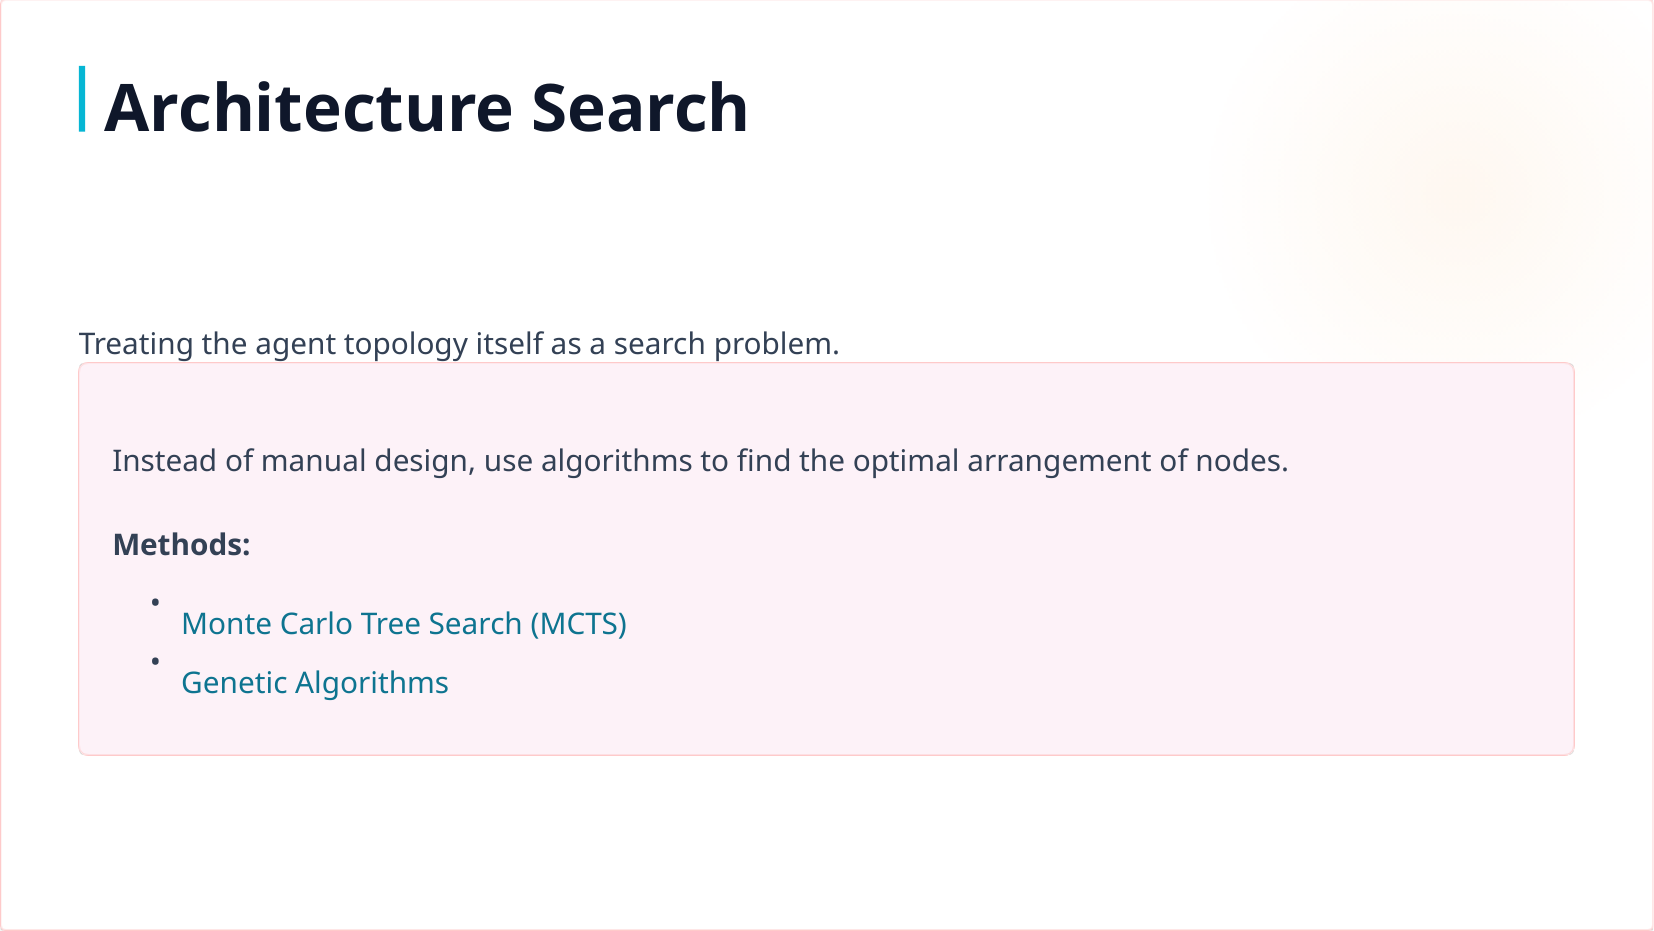

Architecture Search
Treating the agent topology itself as a search problem.
Instead of manual design, use algorithms to find the optimal arrangement of nodes.
Methods:
Monte Carlo Tree Search (MCTS)
•
Genetic Algorithms
•